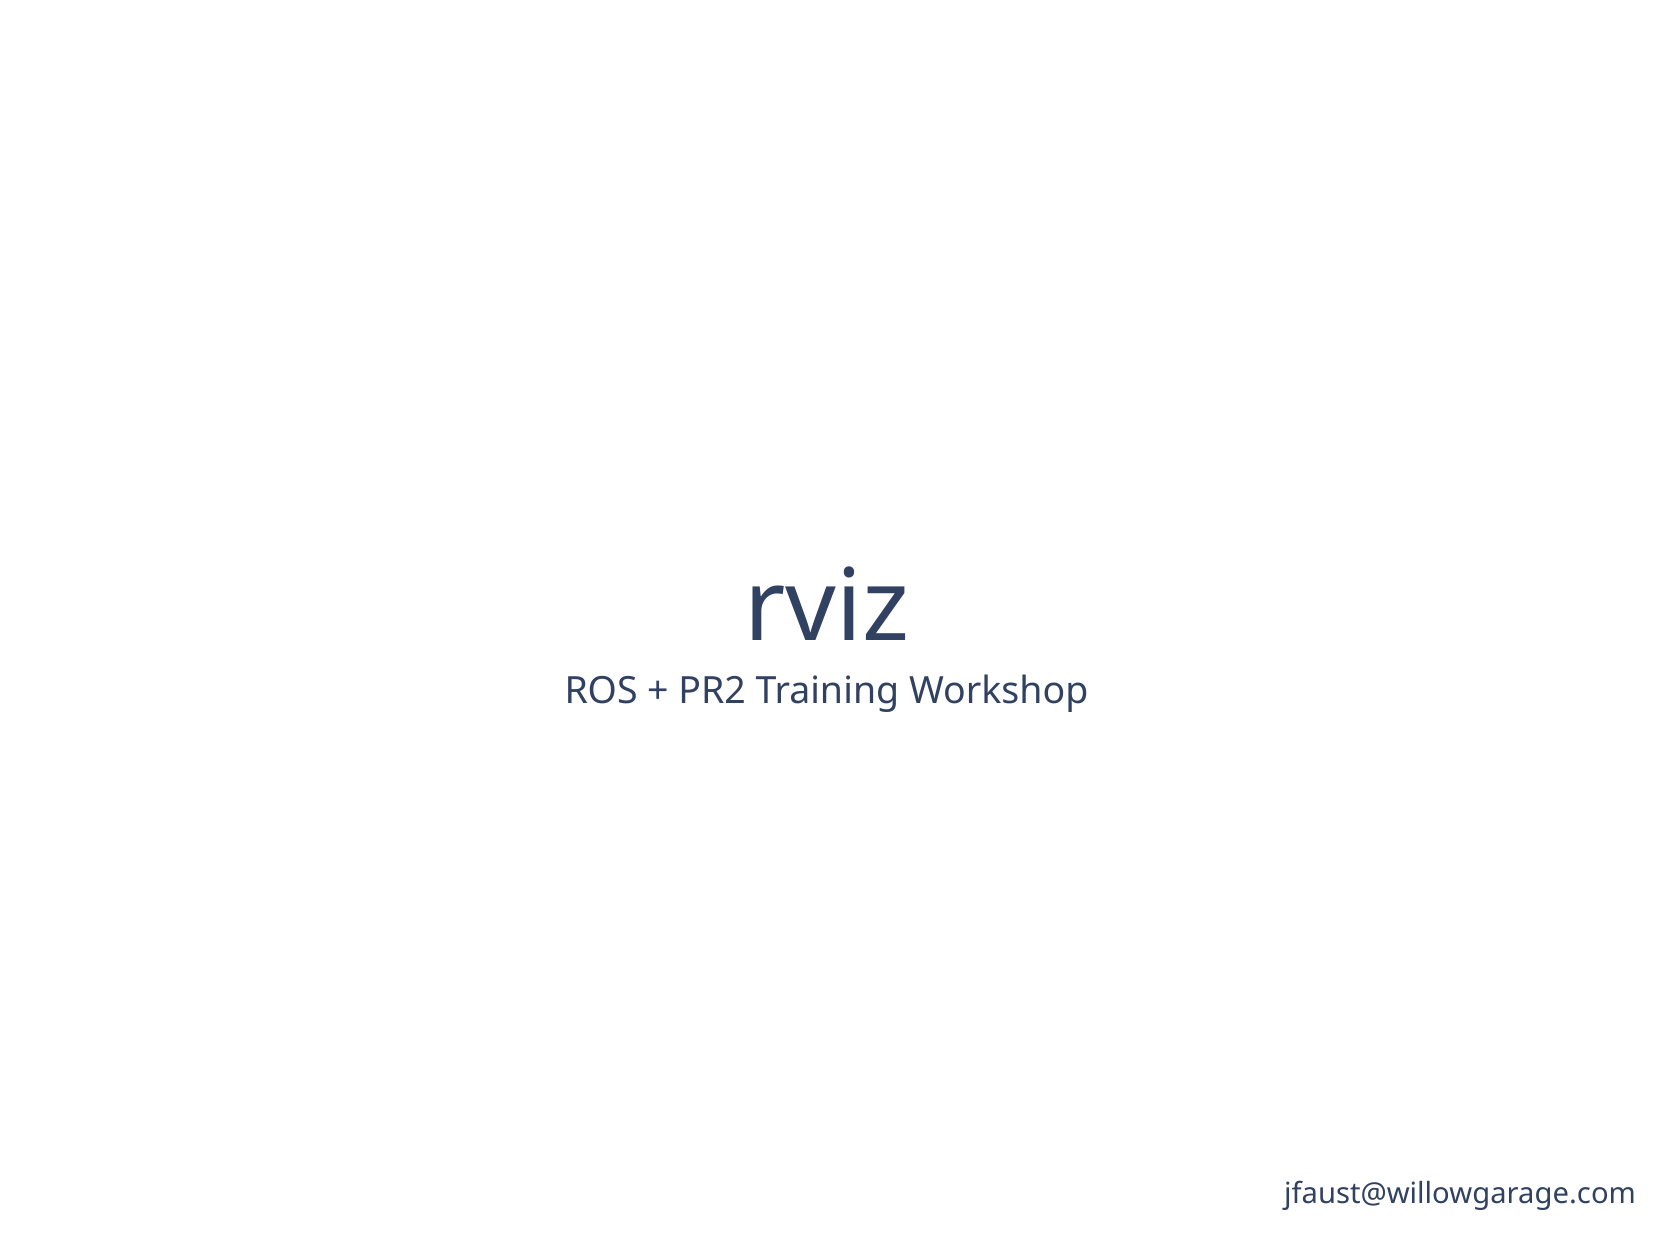

rviz
ROS + PR2 Training Workshop
jfaust@willowgarage.com